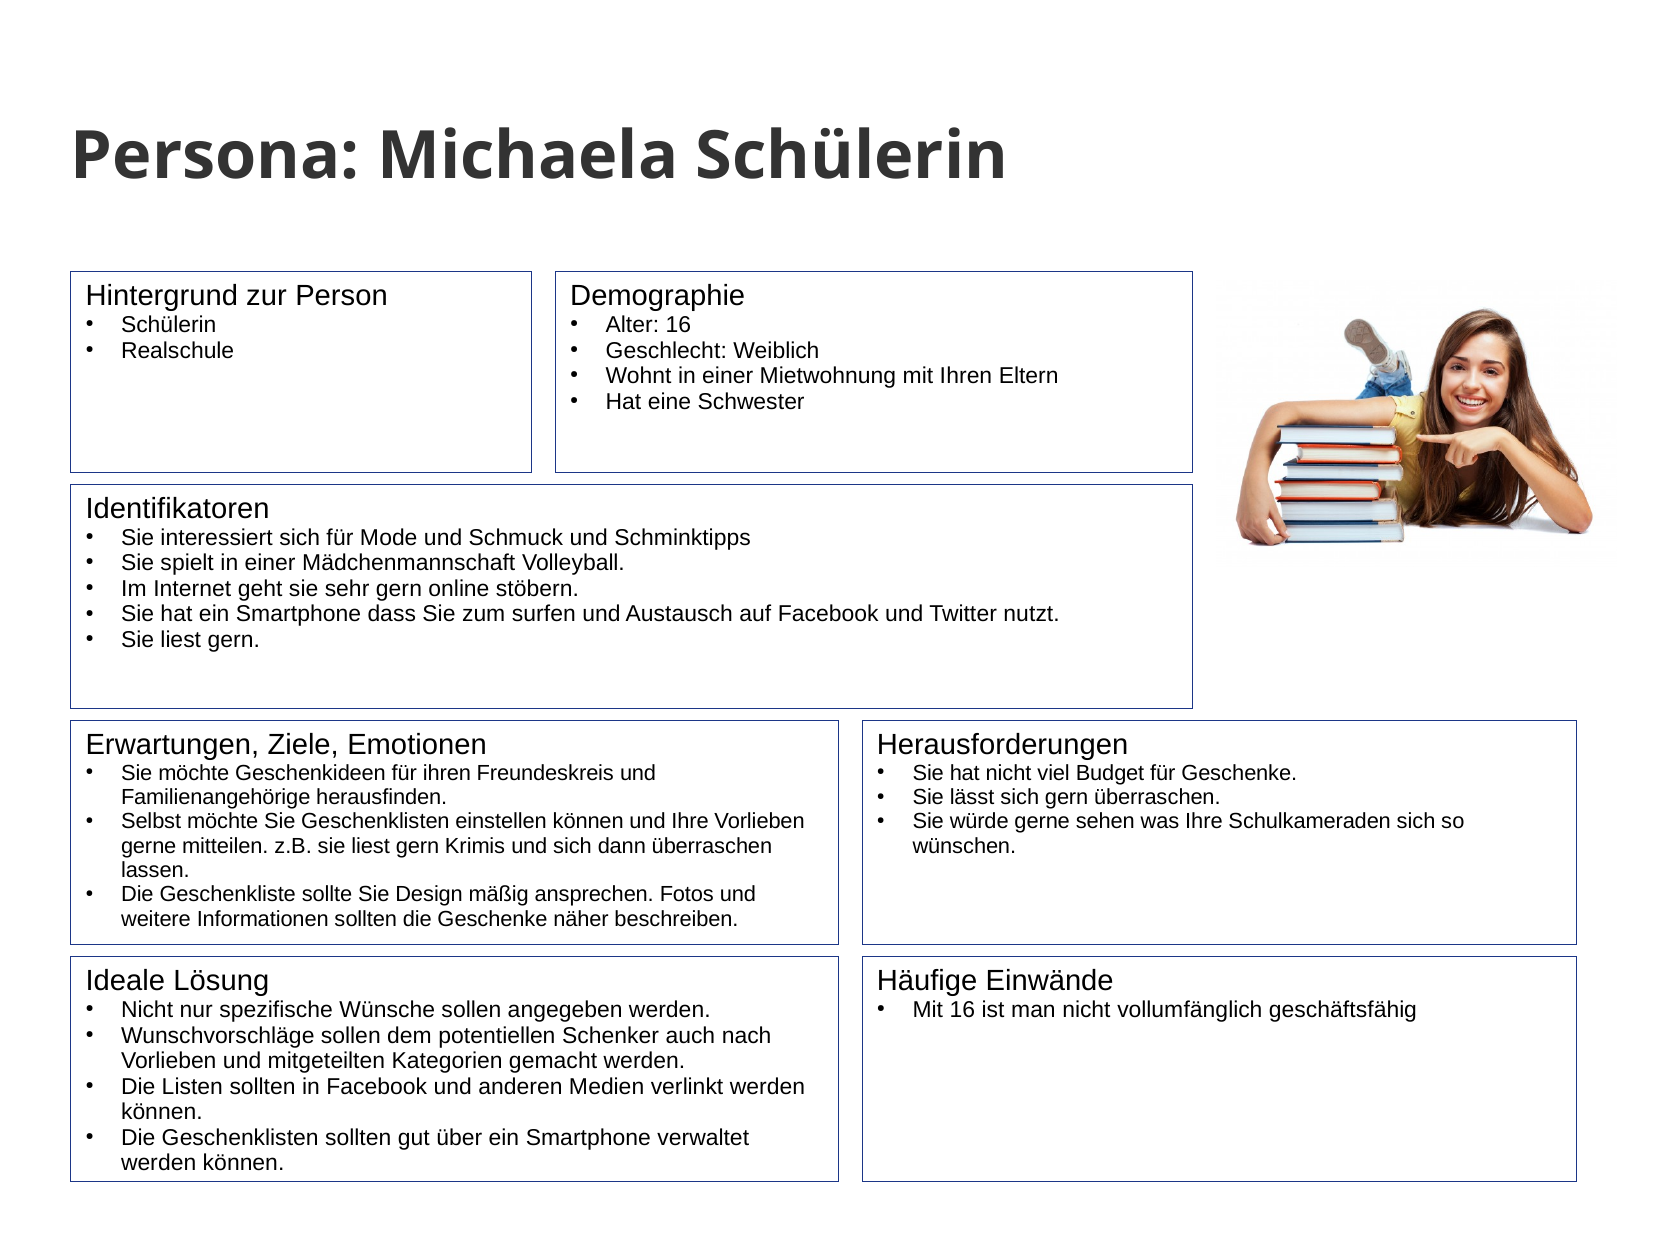

# Persona: Michaela Schülerin
Hintergrund zur Person
Schülerin
Realschule
Demographie
Alter: 16
Geschlecht: Weiblich
Wohnt in einer Mietwohnung mit Ihren Eltern
Hat eine Schwester
Identifikatoren
Sie interessiert sich für Mode und Schmuck und Schminktipps
Sie spielt in einer Mädchenmannschaft Volleyball.
Im Internet geht sie sehr gern online stöbern.
Sie hat ein Smartphone dass Sie zum surfen und Austausch auf Facebook und Twitter nutzt.
Sie liest gern.
Erwartungen, Ziele, Emotionen
Sie möchte Geschenkideen für ihren Freundeskreis und Familienangehörige herausfinden.
Selbst möchte Sie Geschenklisten einstellen können und Ihre Vorlieben gerne mitteilen. z.B. sie liest gern Krimis und sich dann überraschen lassen.
Die Geschenkliste sollte Sie Design mäßig ansprechen. Fotos und weitere Informationen sollten die Geschenke näher beschreiben.
Herausforderungen
Sie hat nicht viel Budget für Geschenke.
Sie lässt sich gern überraschen.
Sie würde gerne sehen was Ihre Schulkameraden sich so wünschen.
Ideale Lösung
Nicht nur spezifische Wünsche sollen angegeben werden.
Wunschvorschläge sollen dem potentiellen Schenker auch nach Vorlieben und mitgeteilten Kategorien gemacht werden.
Die Listen sollten in Facebook und anderen Medien verlinkt werden können.
Die Geschenklisten sollten gut über ein Smartphone verwaltet werden können.
Häufige Einwände
Mit 16 ist man nicht vollumfänglich geschäftsfähig
4